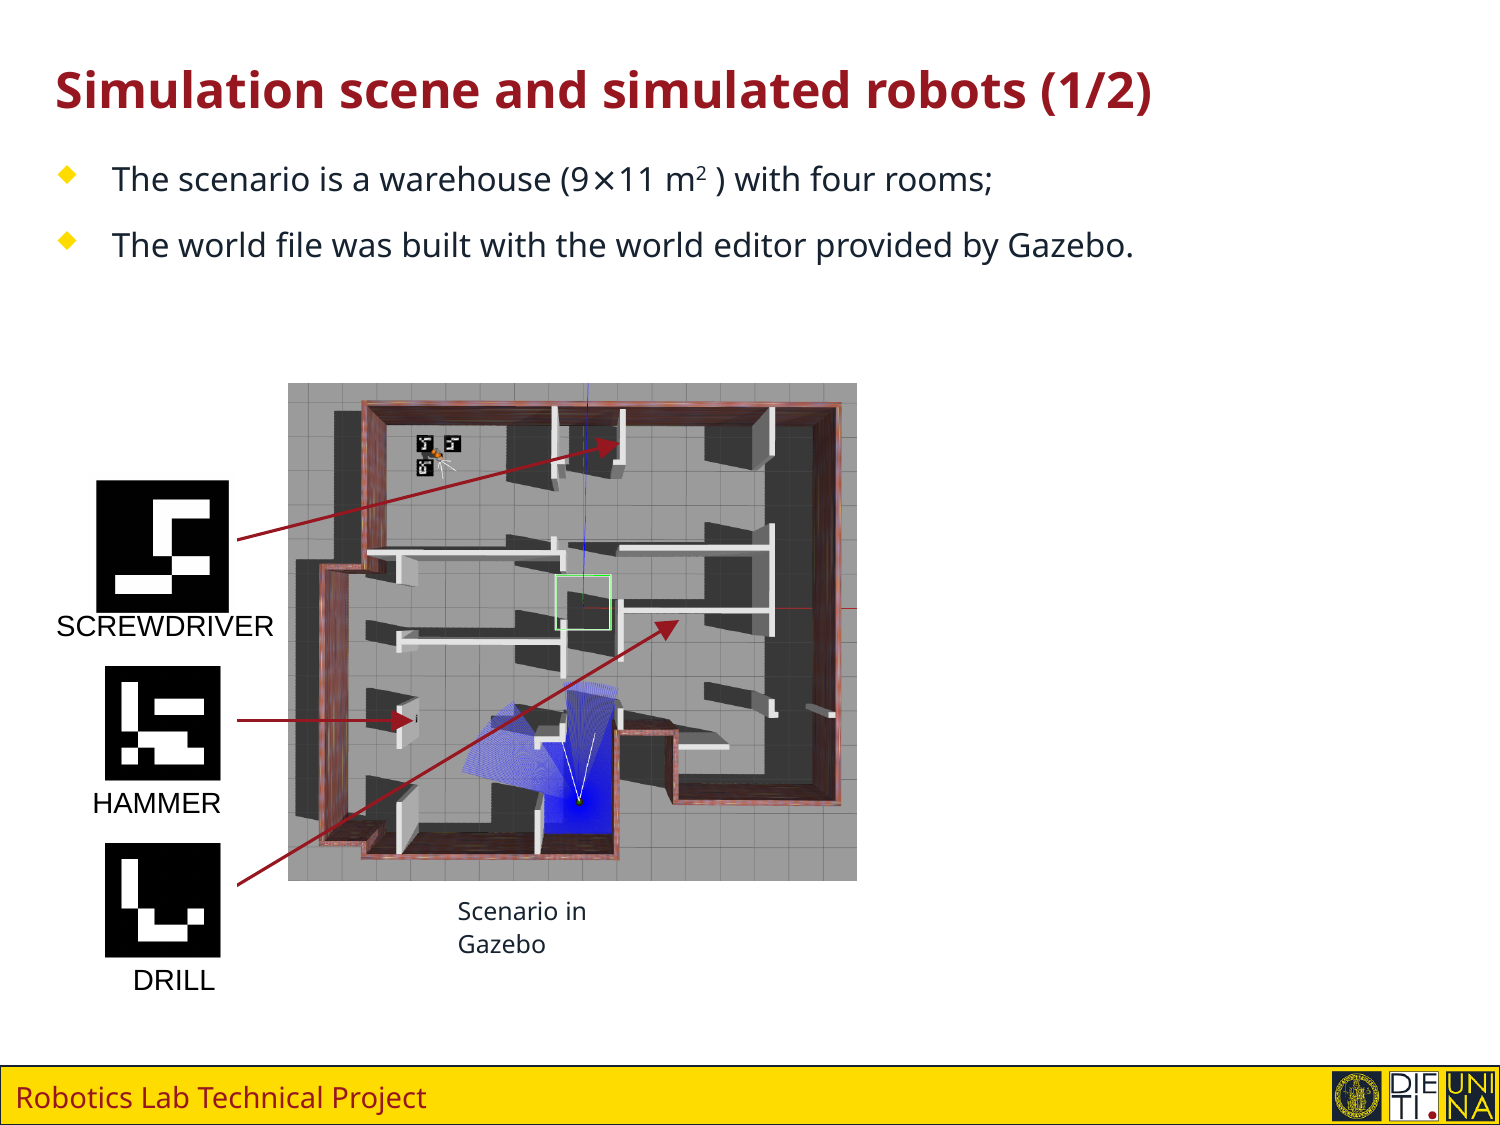

Simulation scene and simulated robots (1/2)
The scenario is a warehouse (9⨯11 m2 ) with four rooms;
The world file was built with the world editor provided by Gazebo.
SCREWDRIVER
HAMMER
Scenario in Gazebo
DRILL
Robotics Lab Technical Project